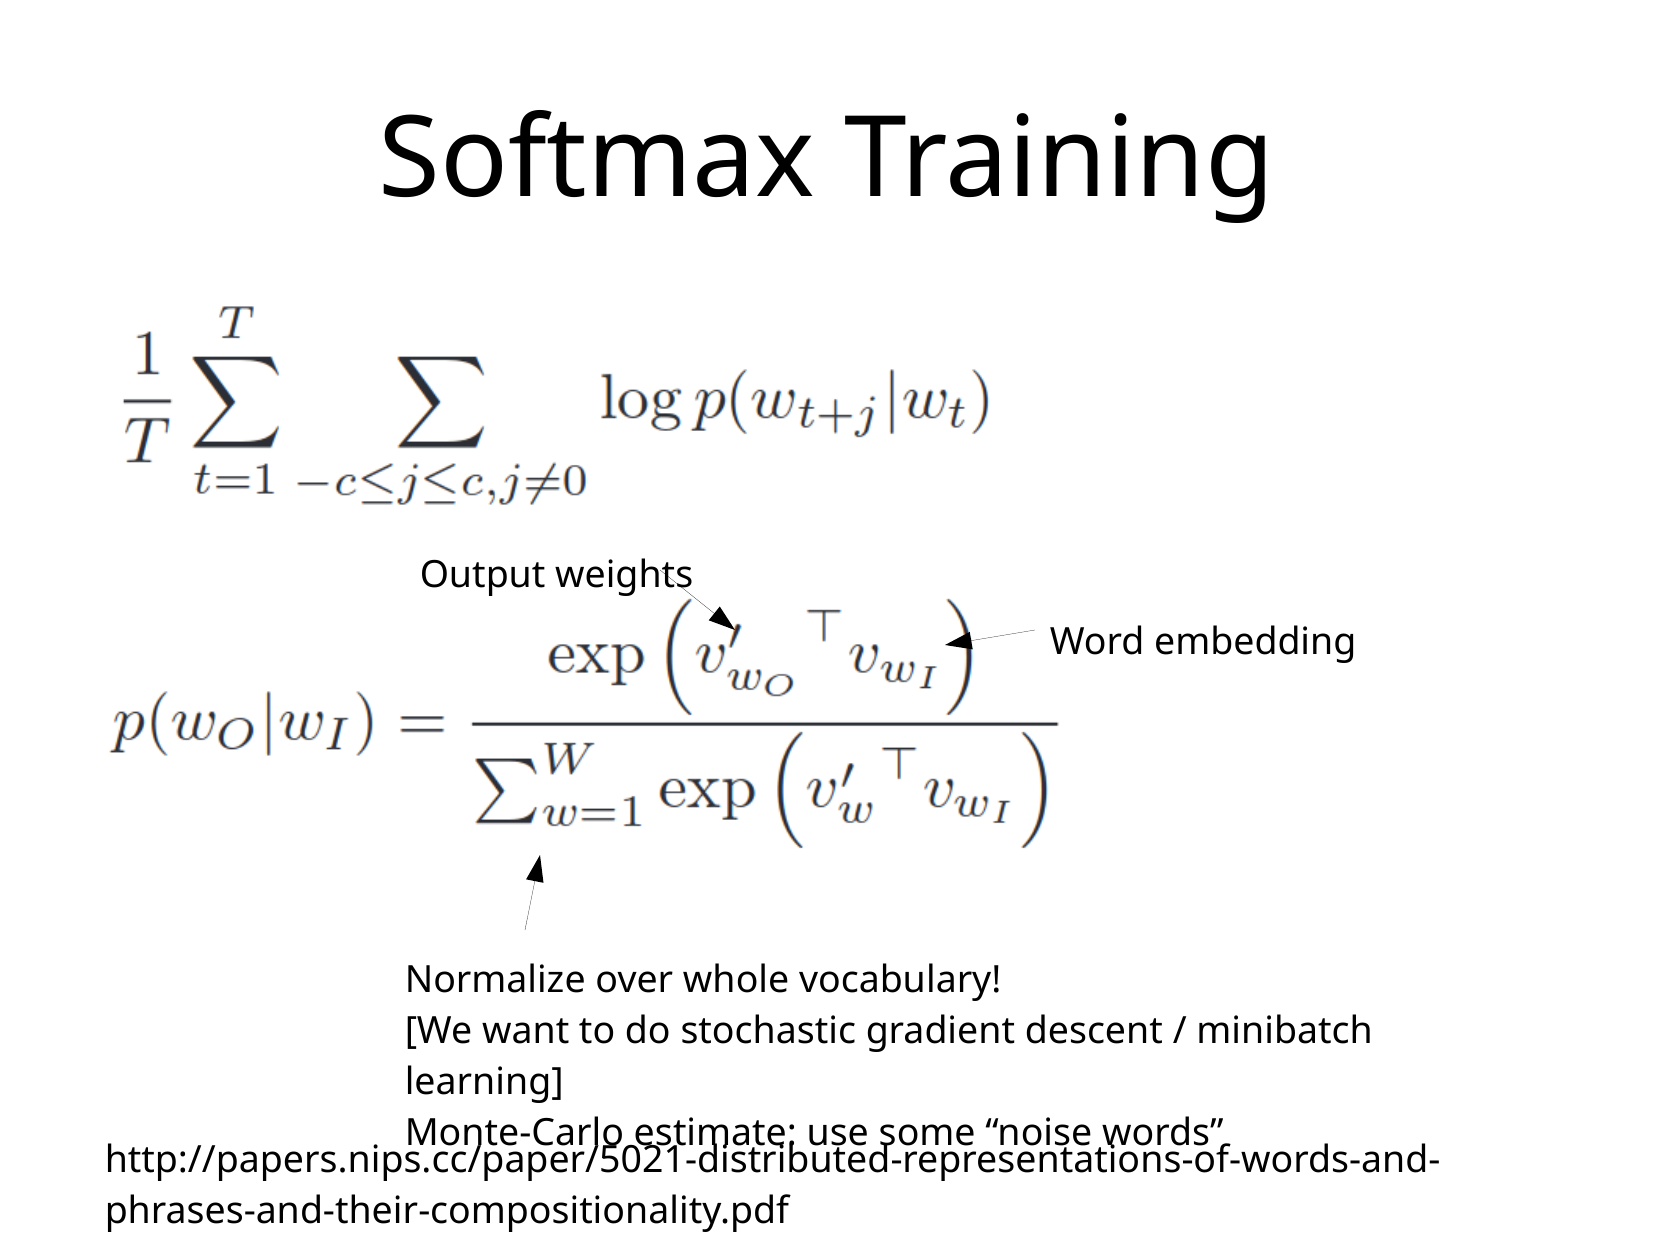

# Softmax Training
Output weights
Word embedding
Normalize over whole vocabulary!
[We want to do stochastic gradient descent / minibatch learning]
Monte-Carlo estimate: use some “noise words”
http://papers.nips.cc/paper/5021-distributed-representations-of-words-and-phrases-and-their-compositionality.pdf